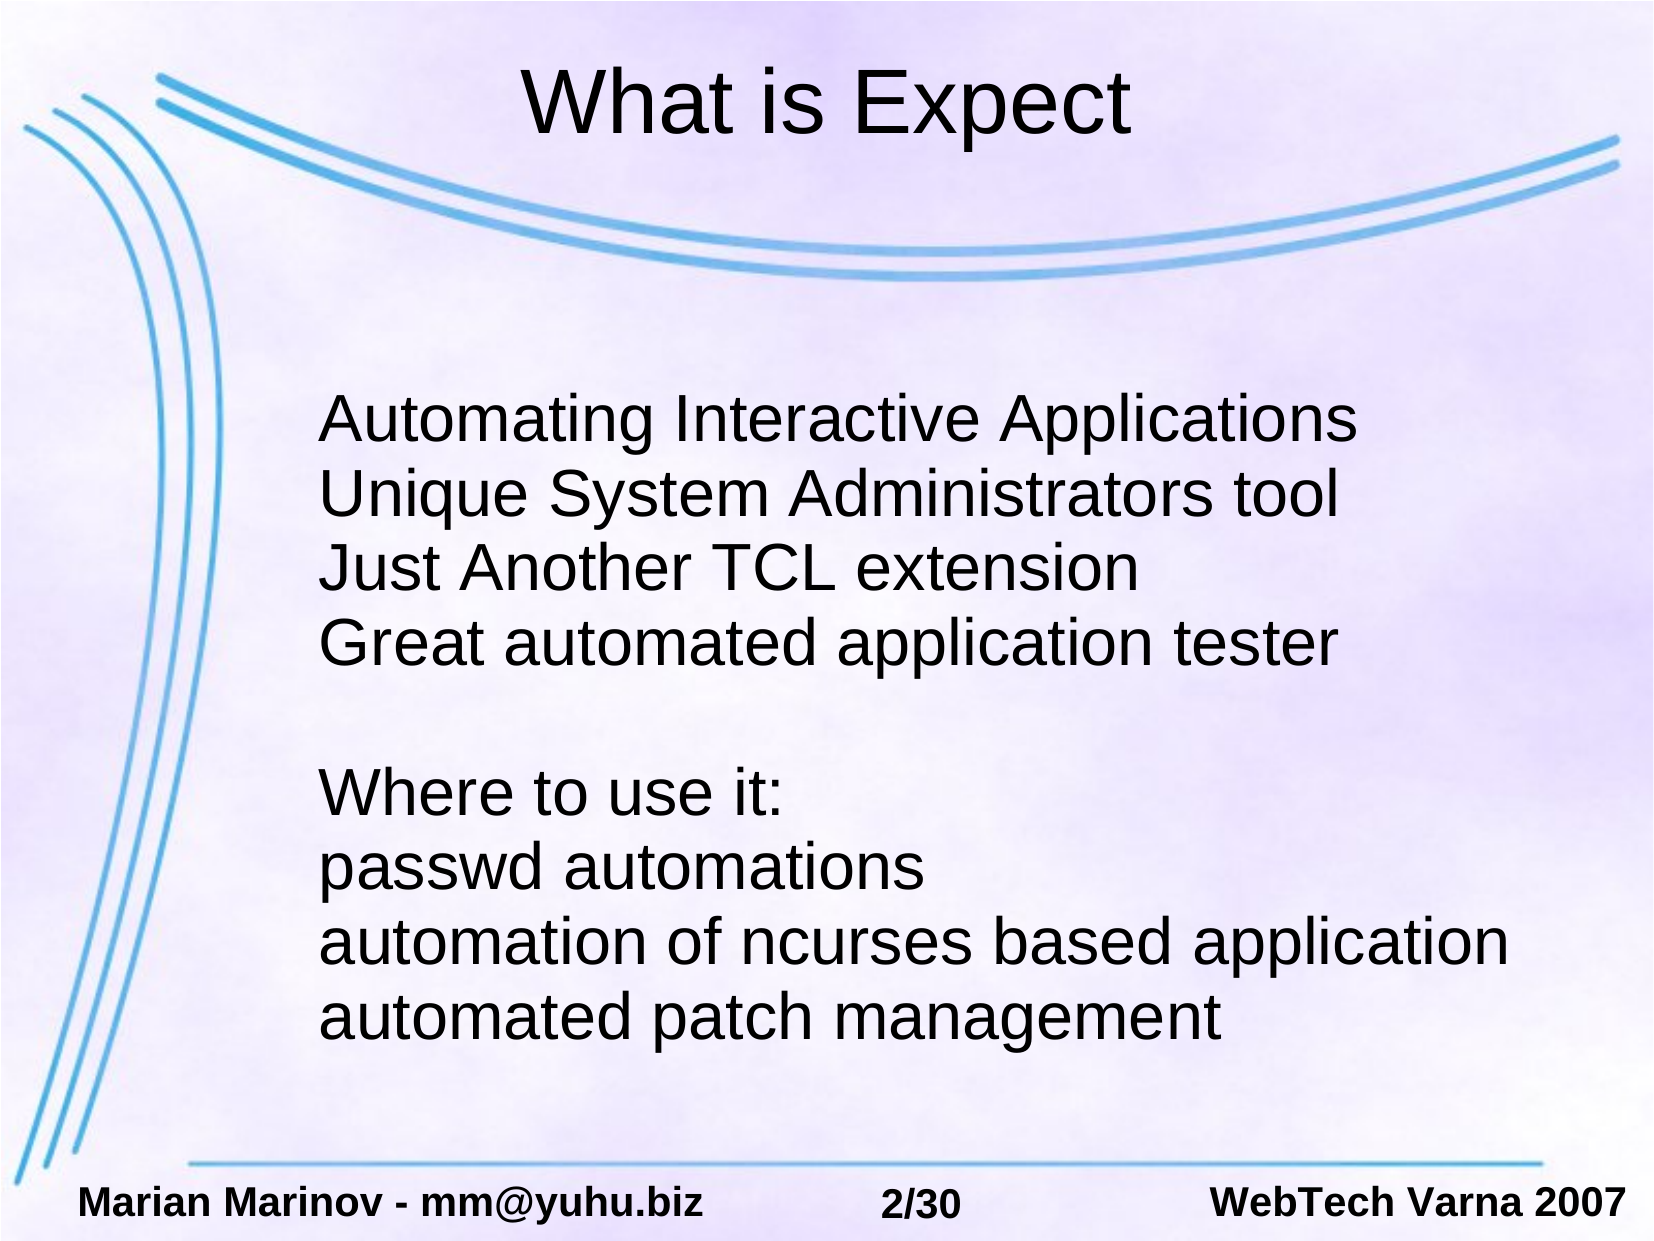

# What is Expect
Automating Interactive Applications
Unique System Administrators tool
Just Another TCL extension
Great automated application tester
Where to use it:
passwd automations
automation of ncurses based application
automated patch management
3
Marian Marinov - mm@yuhu.biz
WebTech Varna 2007
2/30